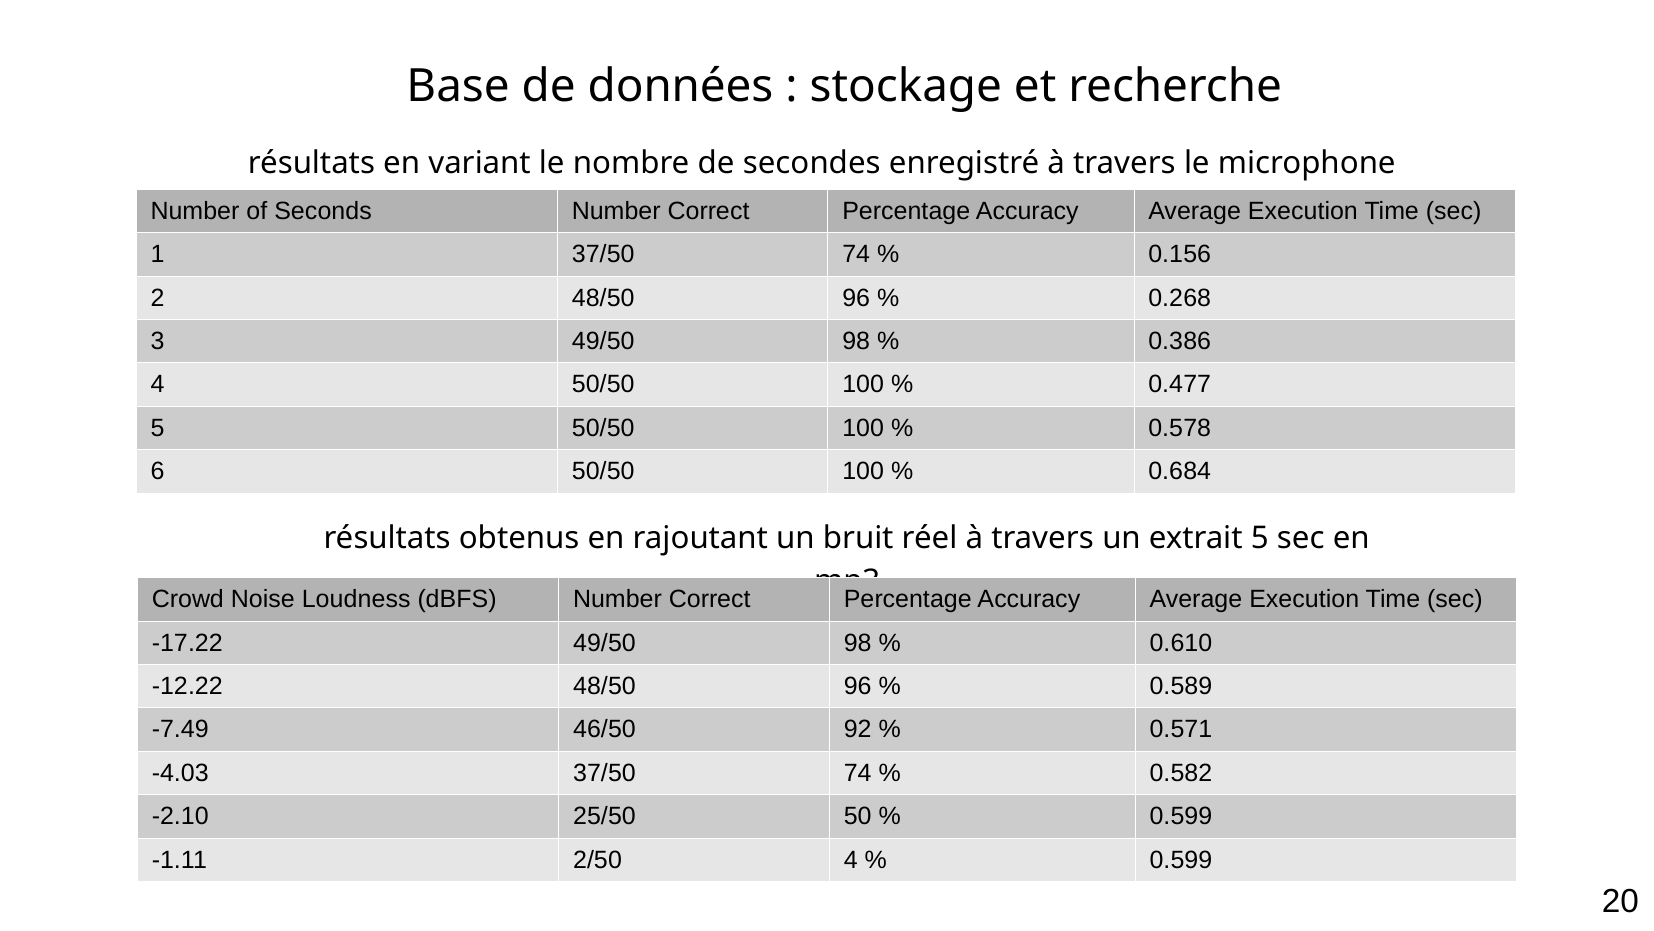

Base de données : stockage et recherche
résultats en variant le nombre de secondes enregistré à travers le microphone
| Number of Seconds | Number Correct | Percentage Accuracy | Average Execution Time (sec) |
| --- | --- | --- | --- |
| 1 | 37/50 | 74 % | 0.156 |
| 2 | 48/50 | 96 % | 0.268 |
| 3 | 49/50 | 98 % | 0.386 |
| 4 | 50/50 | 100 % | 0.477 |
| 5 | 50/50 | 100 % | 0.578 |
| 6 | 50/50 | 100 % | 0.684 |
résultats obtenus en rajoutant un bruit réel à travers un extrait 5 sec en mp3
| Crowd Noise Loudness (dBFS) | Number Correct | Percentage Accuracy | Average Execution Time (sec) |
| --- | --- | --- | --- |
| -17.22 | 49/50 | 98 % | 0.610 |
| -12.22 | 48/50 | 96 % | 0.589 |
| -7.49 | 46/50 | 92 % | 0.571 |
| -4.03 | 37/50 | 74 % | 0.582 |
| -2.10 | 25/50 | 50 % | 0.599 |
| -1.11 | 2/50 | 4 % | 0.599 |